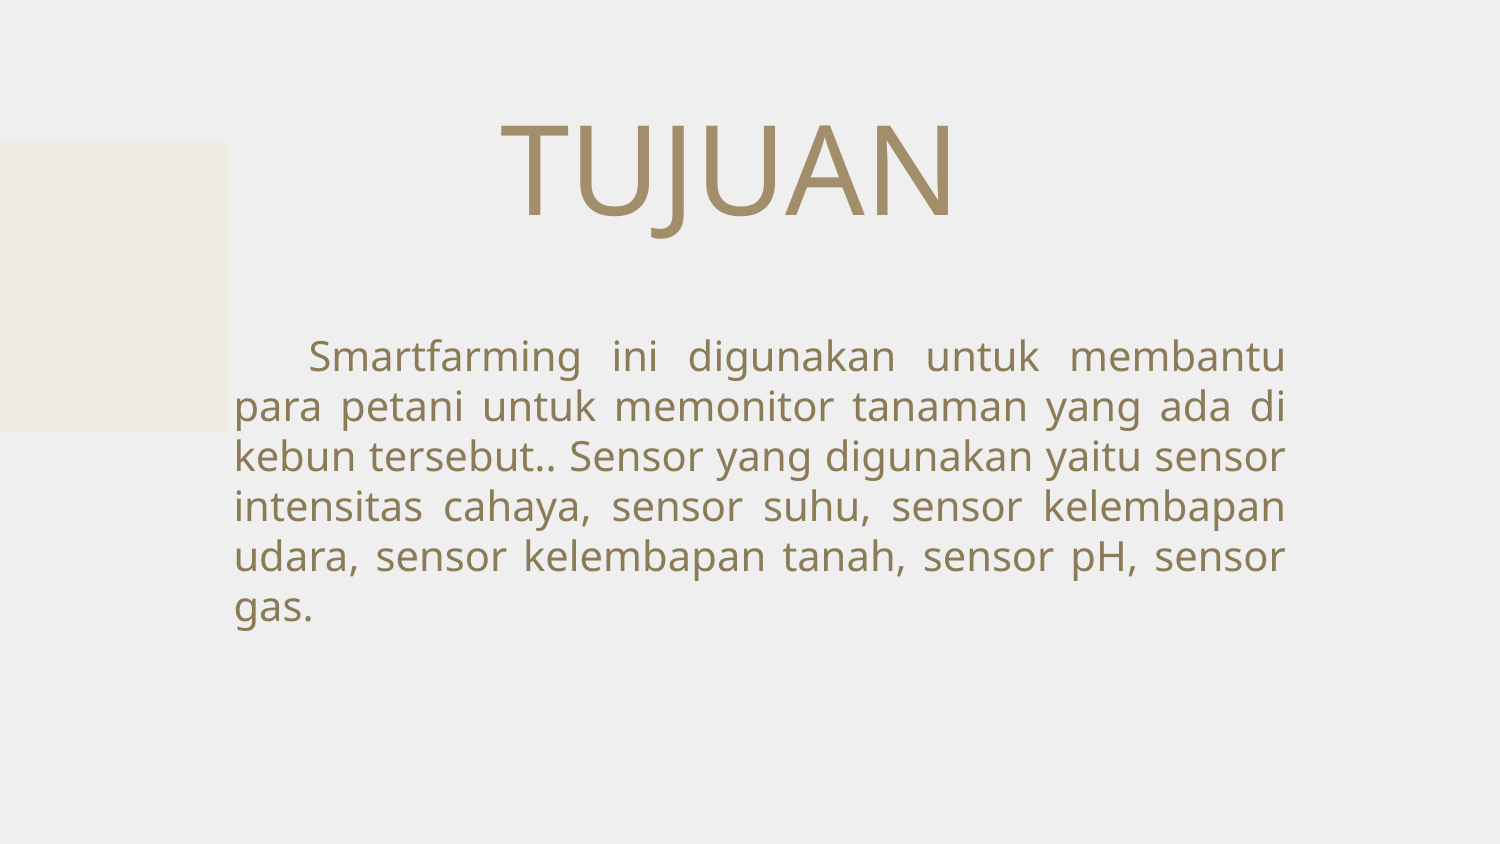

TUJUAN
		Smartfarming ini digunakan untuk membantu para petani untuk memonitor tanaman yang ada di kebun tersebut.. Sensor yang digunakan yaitu sensor intensitas cahaya, sensor suhu, sensor kelembapan udara, sensor kelembapan tanah, sensor pH, sensor gas.